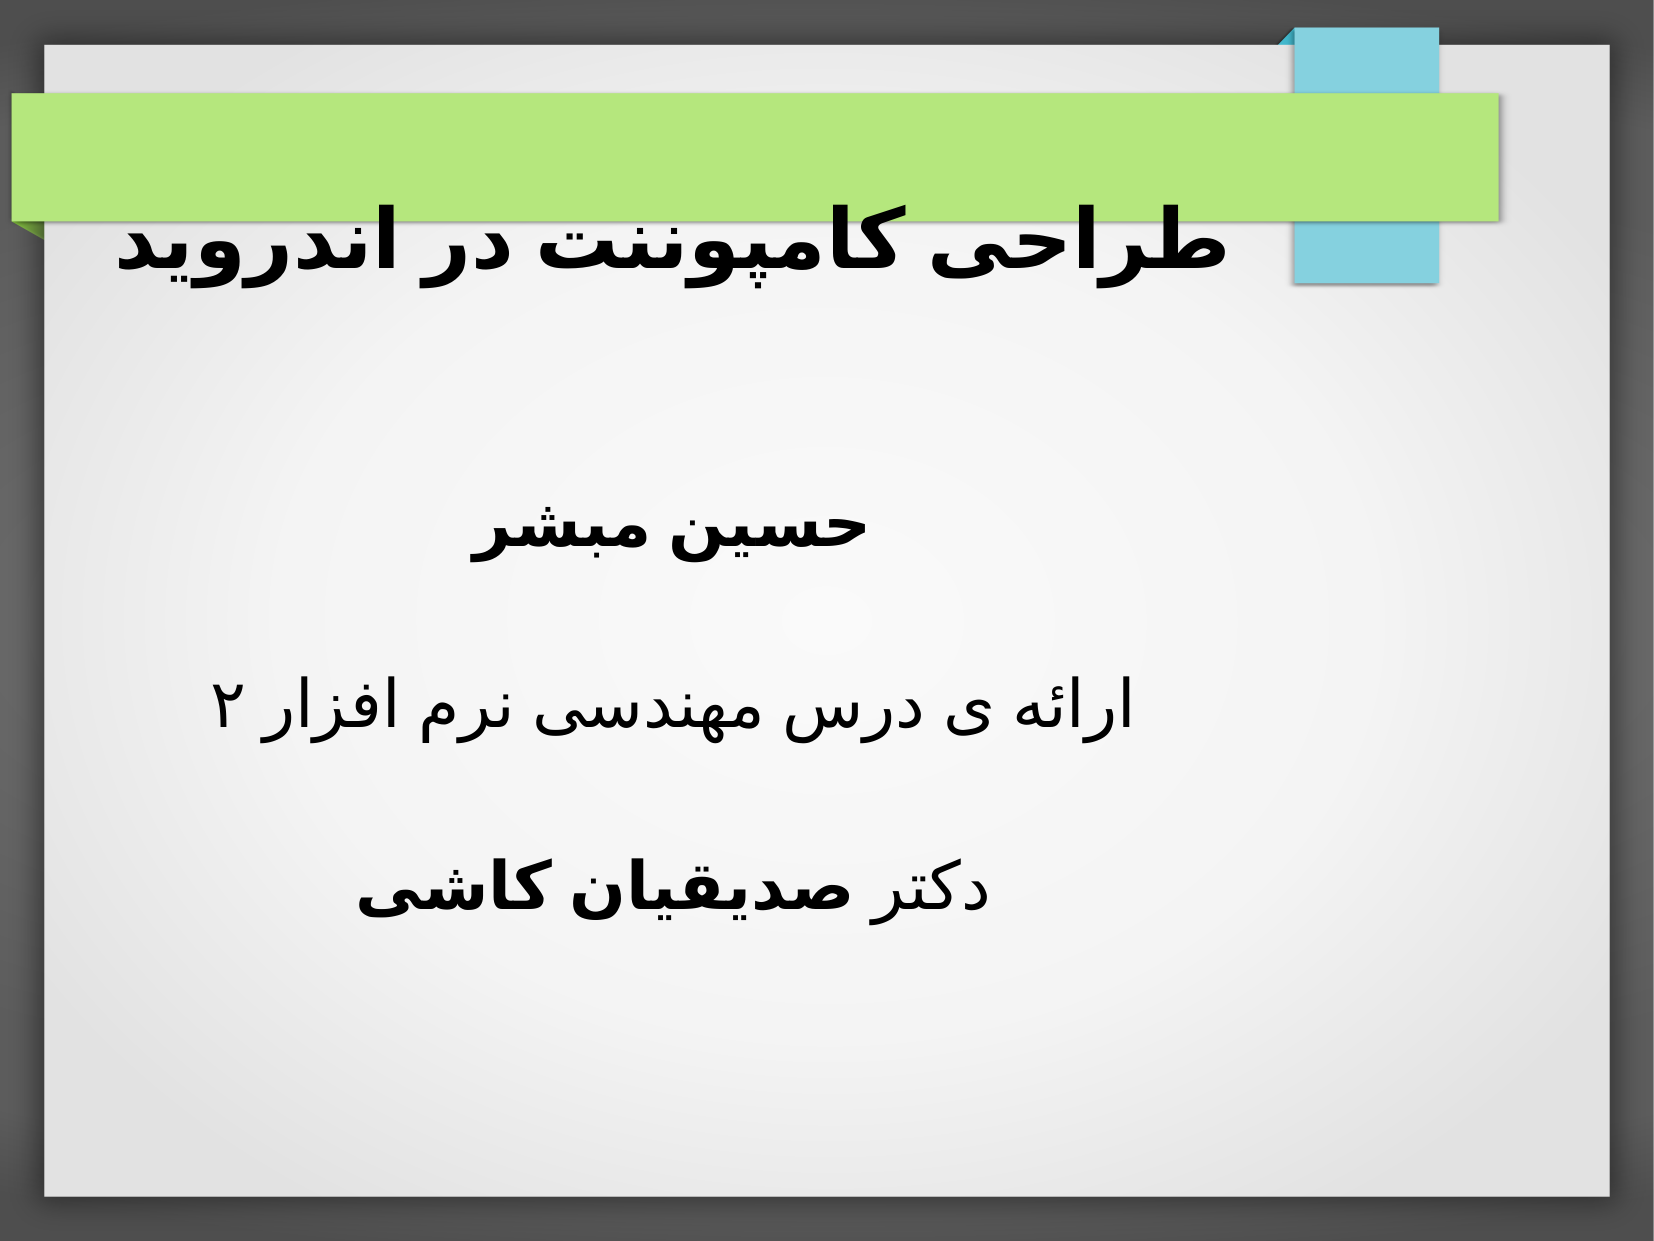

# طراحی کامپوننت در اندروید
حسین مبشر
ارائه ی درس مهندسی نرم افزار ۲
دکتر صدیقیان کاشی